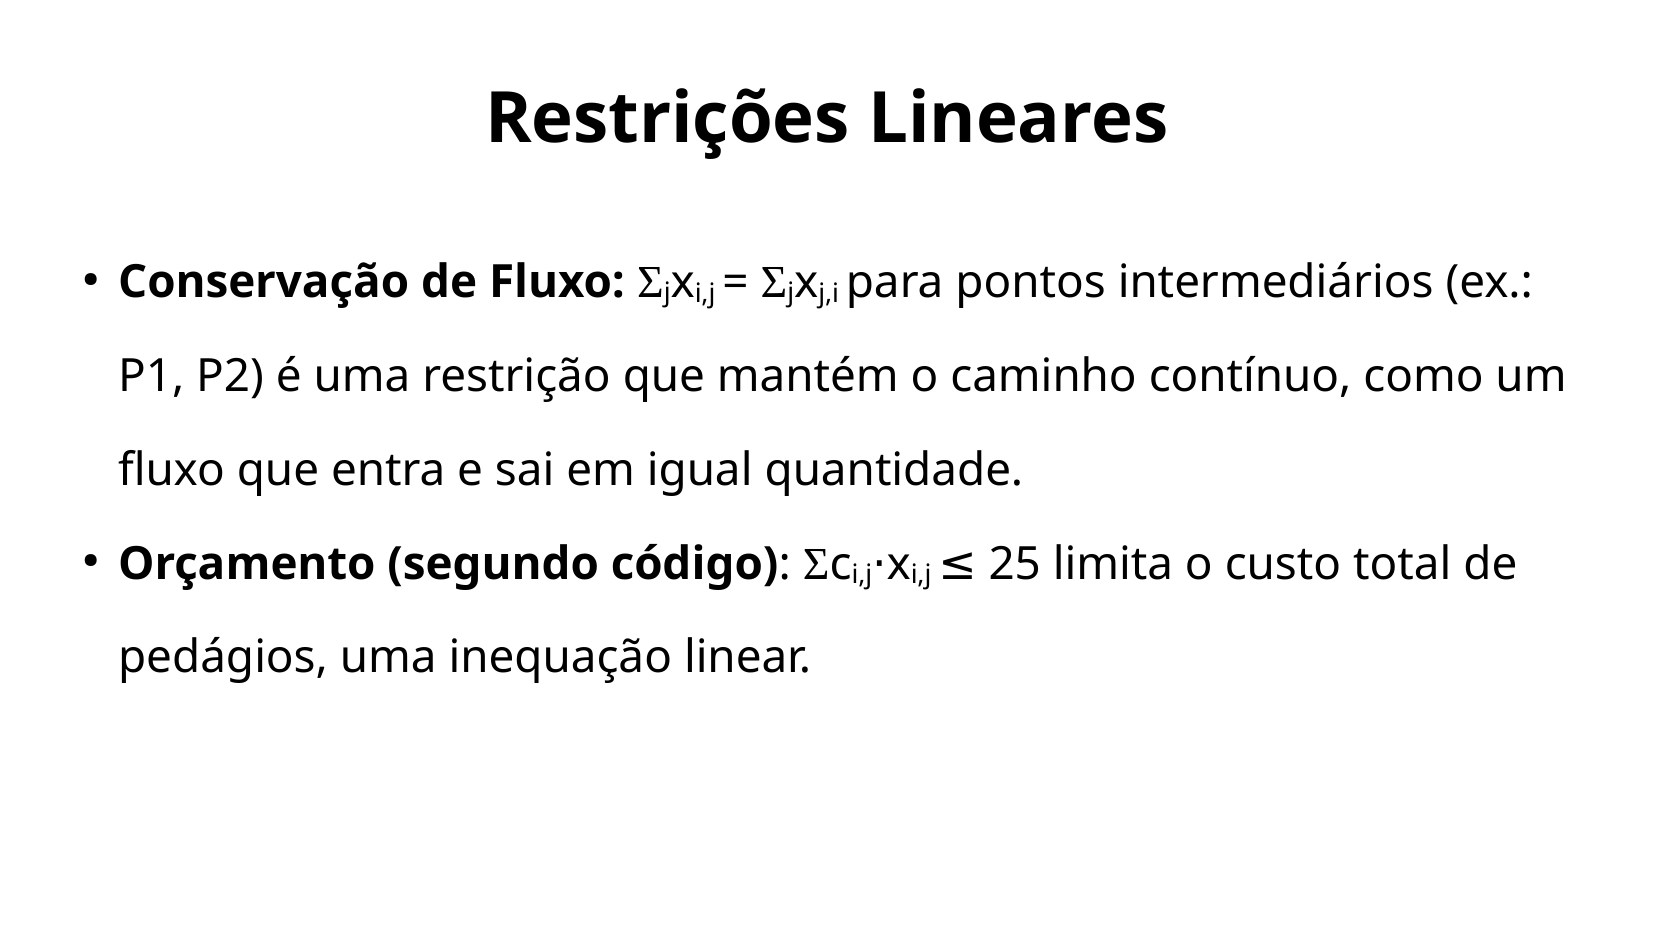

# Restrições Lineares
Conservação de Fluxo: Σjxi,j = Σjxj,i para pontos intermediários (ex.: P1, P2) é uma restrição que mantém o caminho contínuo, como um fluxo que entra e sai em igual quantidade.
Orçamento (segundo código): Σci,j⋅xi,j ≤ 25 limita o custo total de pedágios, uma inequação linear.